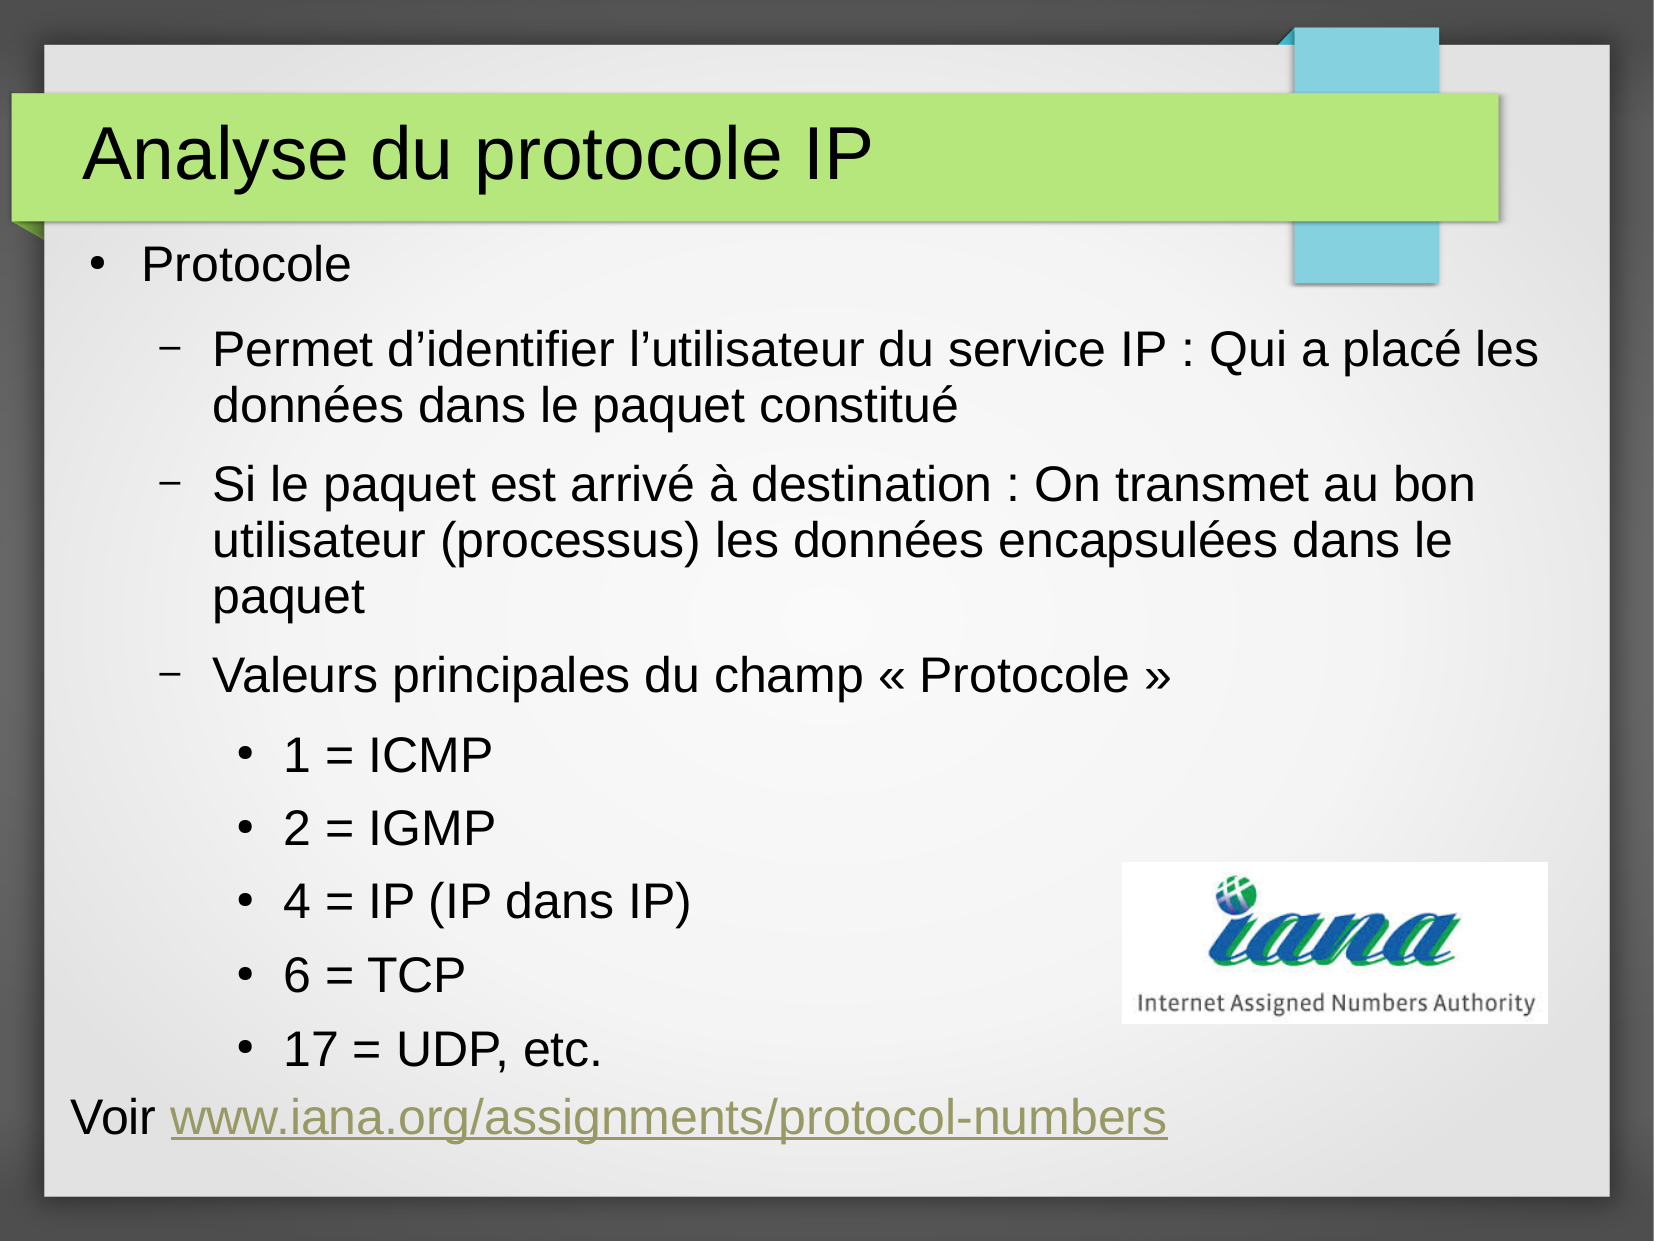

# Analyse du protocole IP
Protocole
Permet d’identifier l’utilisateur du service IP : Qui a placé les données dans le paquet constitué
Si le paquet est arrivé à destination : On transmet au bon utilisateur (processus) les données encapsulées dans le paquet
Valeurs principales du champ « Protocole »
1 = ICMP
2 = IGMP
4 = IP (IP dans IP)
6 = TCP
17 = UDP, etc.
Voir www.iana.org/assignments/protocol-numbers